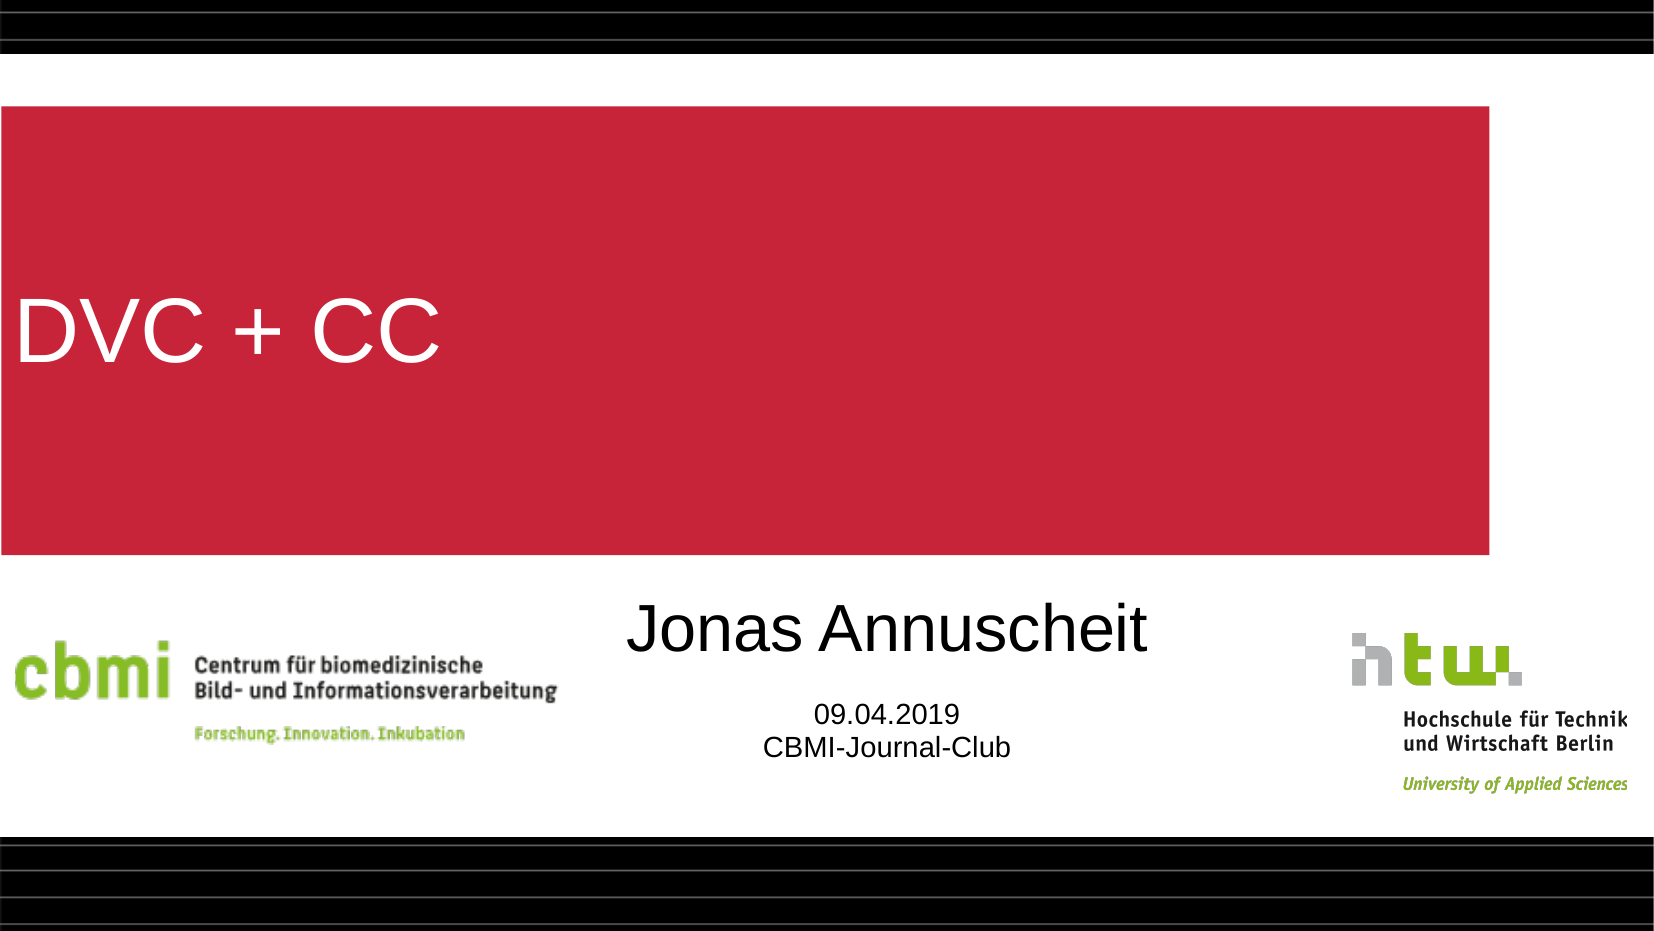

# DVC + CC
Jonas Annuscheit
09.04.2019
CBMI-Journal-Club